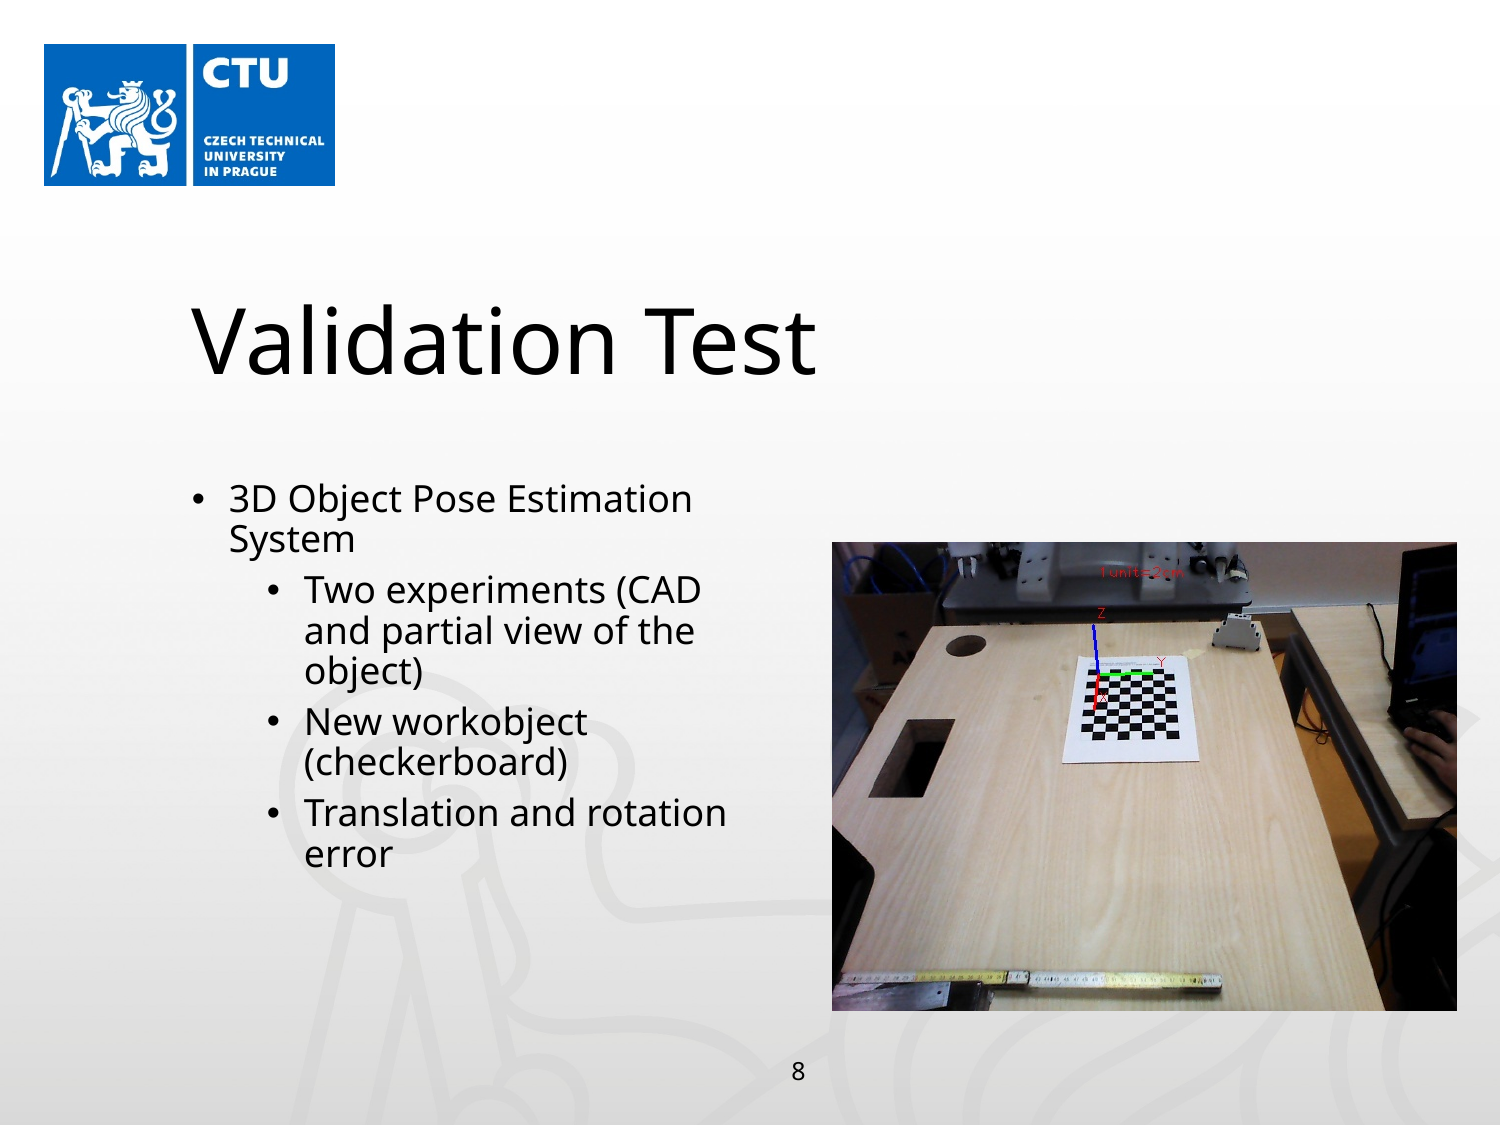

# Validation Test
3D Object Pose Estimation System
Two experiments (CAD and partial view of the object)
New workobject (checkerboard)
Translation and rotation error
8